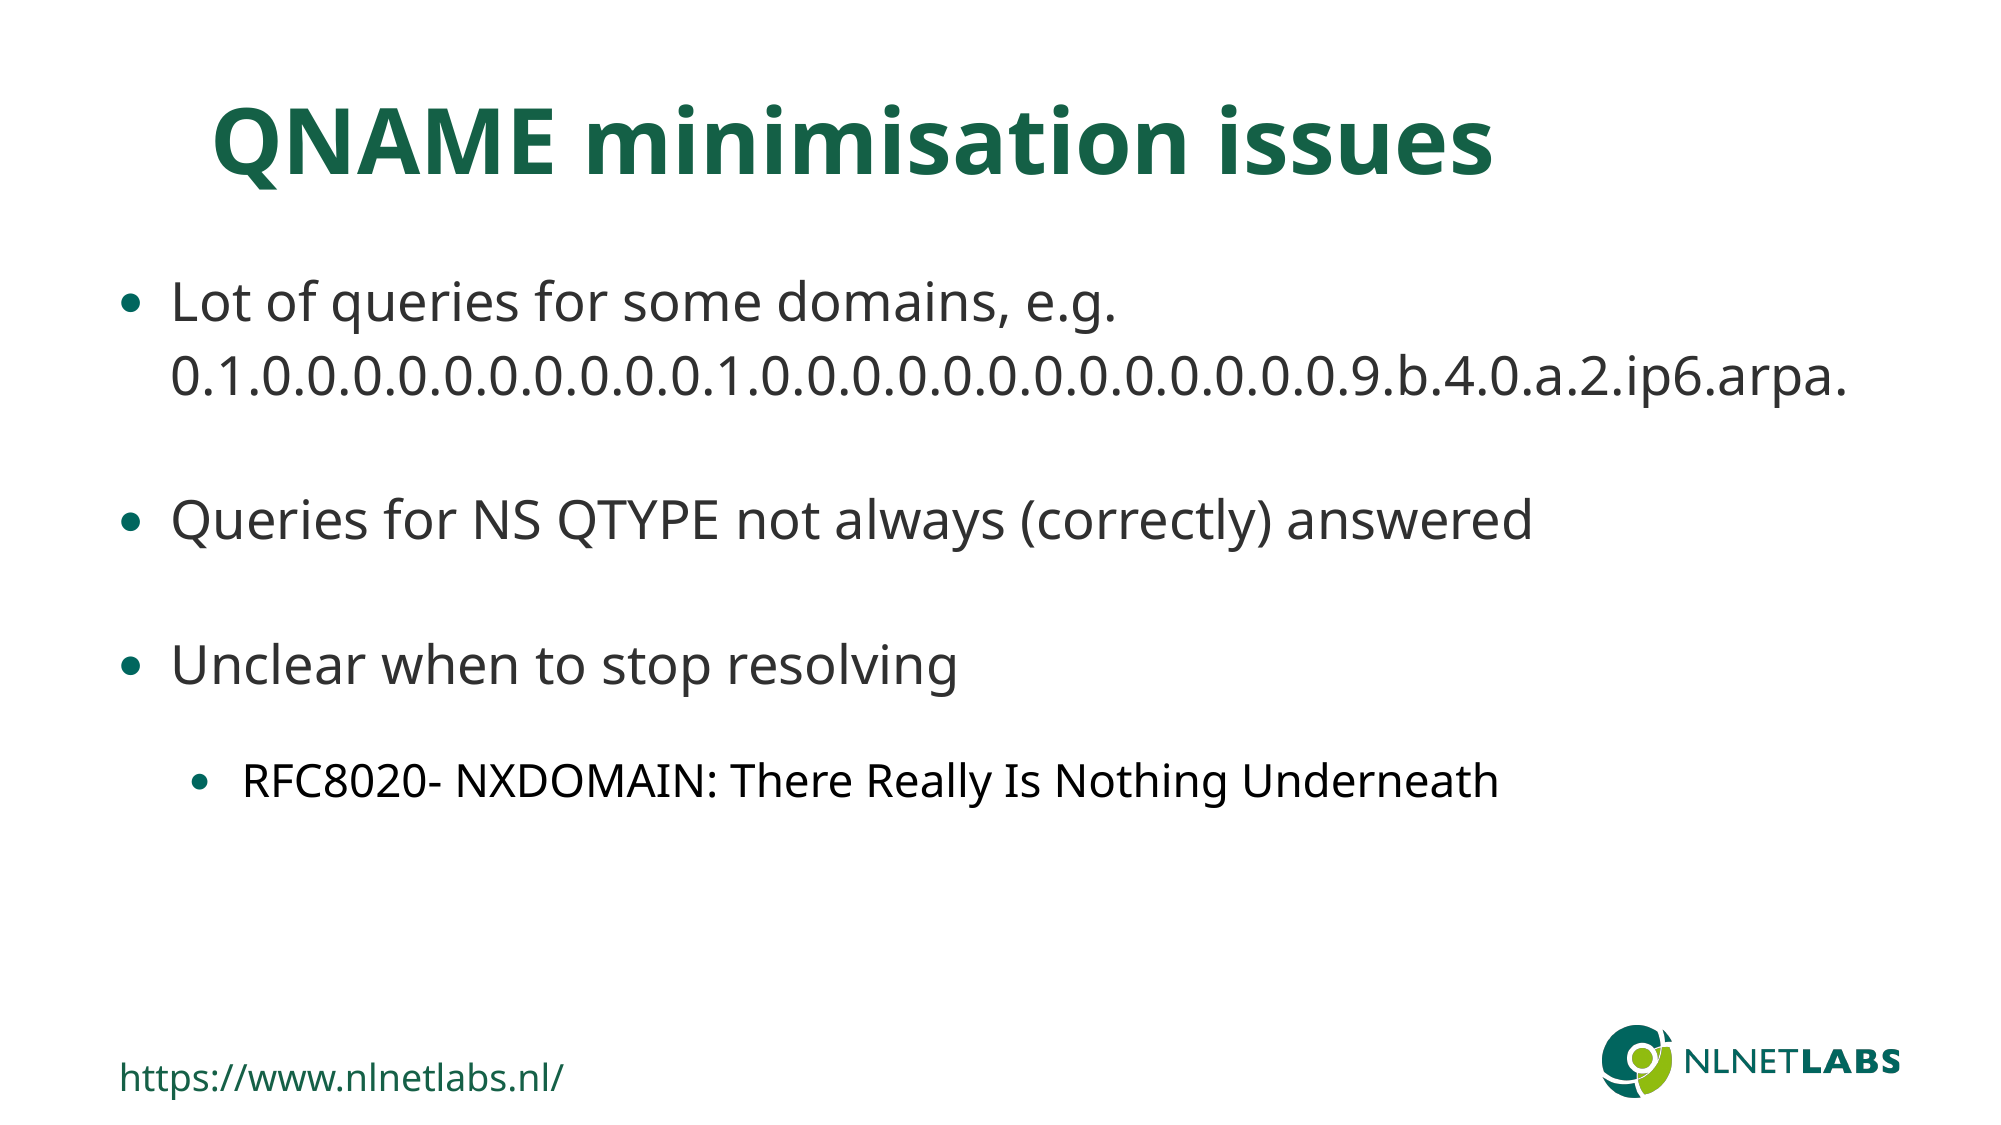

# QNAME minimisation issues
Lot of queries for some domains, e.g. 0.1.0.0.0.0.0.0.0.0.0.0.1.0.0.0.0.0.0.0.0.0.0.0.0.0.9.b.4.0.a.2.ip6.arpa.
Queries for NS QTYPE not always (correctly) answered
Unclear when to stop resolving
RFC8020- NXDOMAIN: There Really Is Nothing Underneath